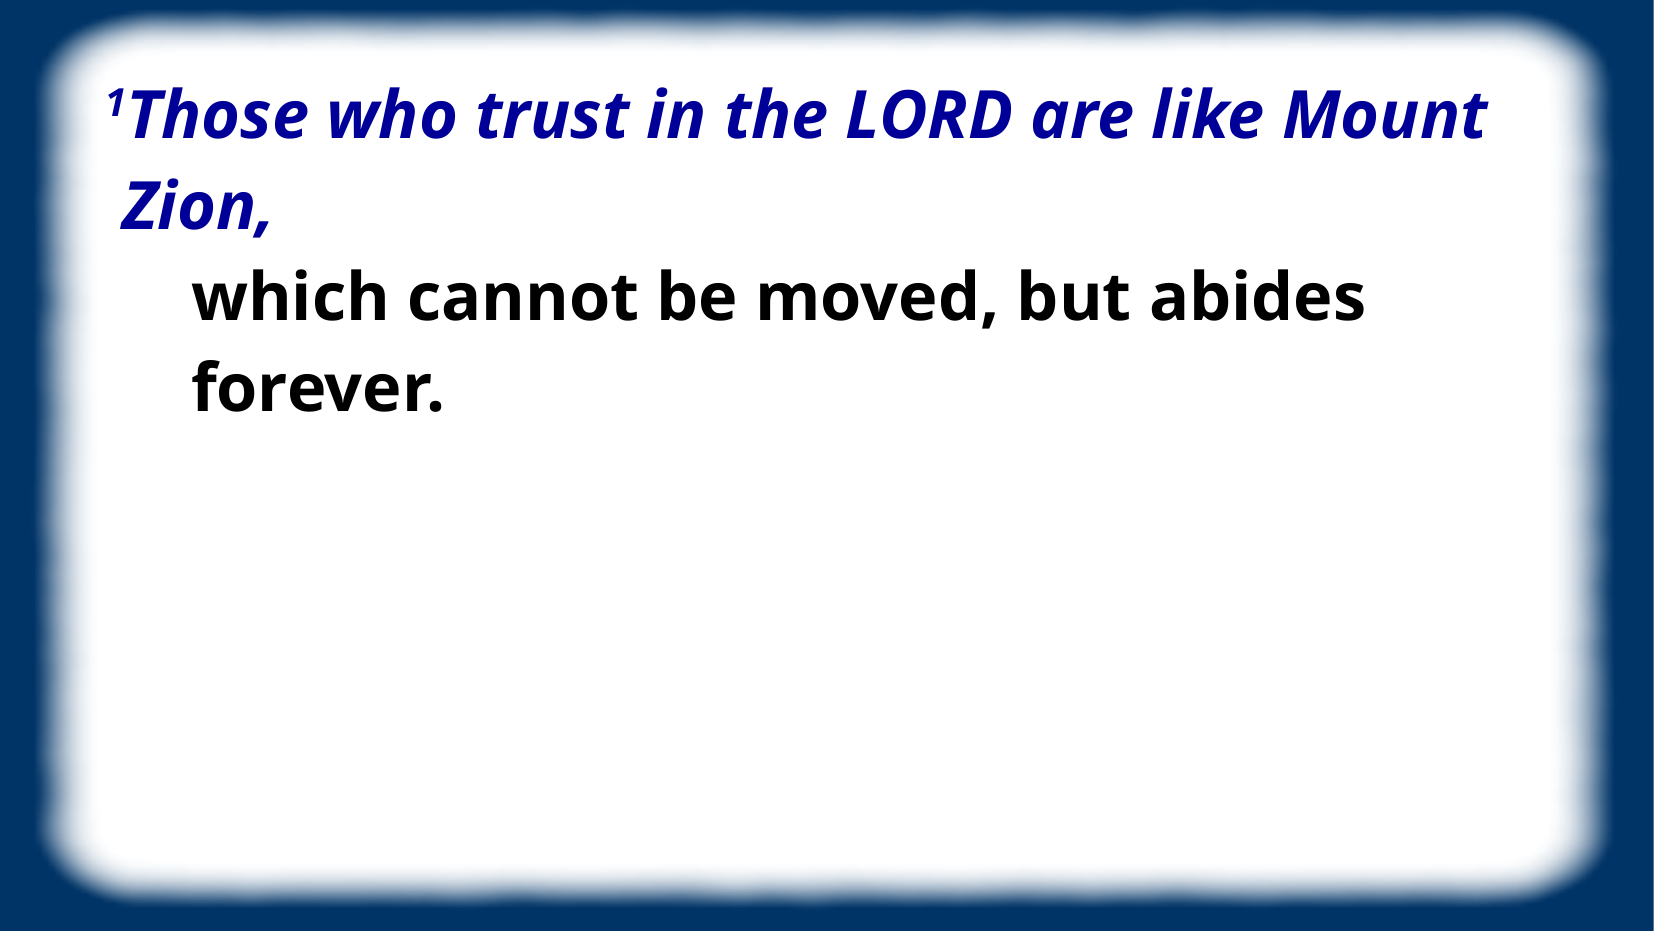

1Those who trust in the LORD are like Mount
 Zion,
 which cannot be moved, but abides
 forever.